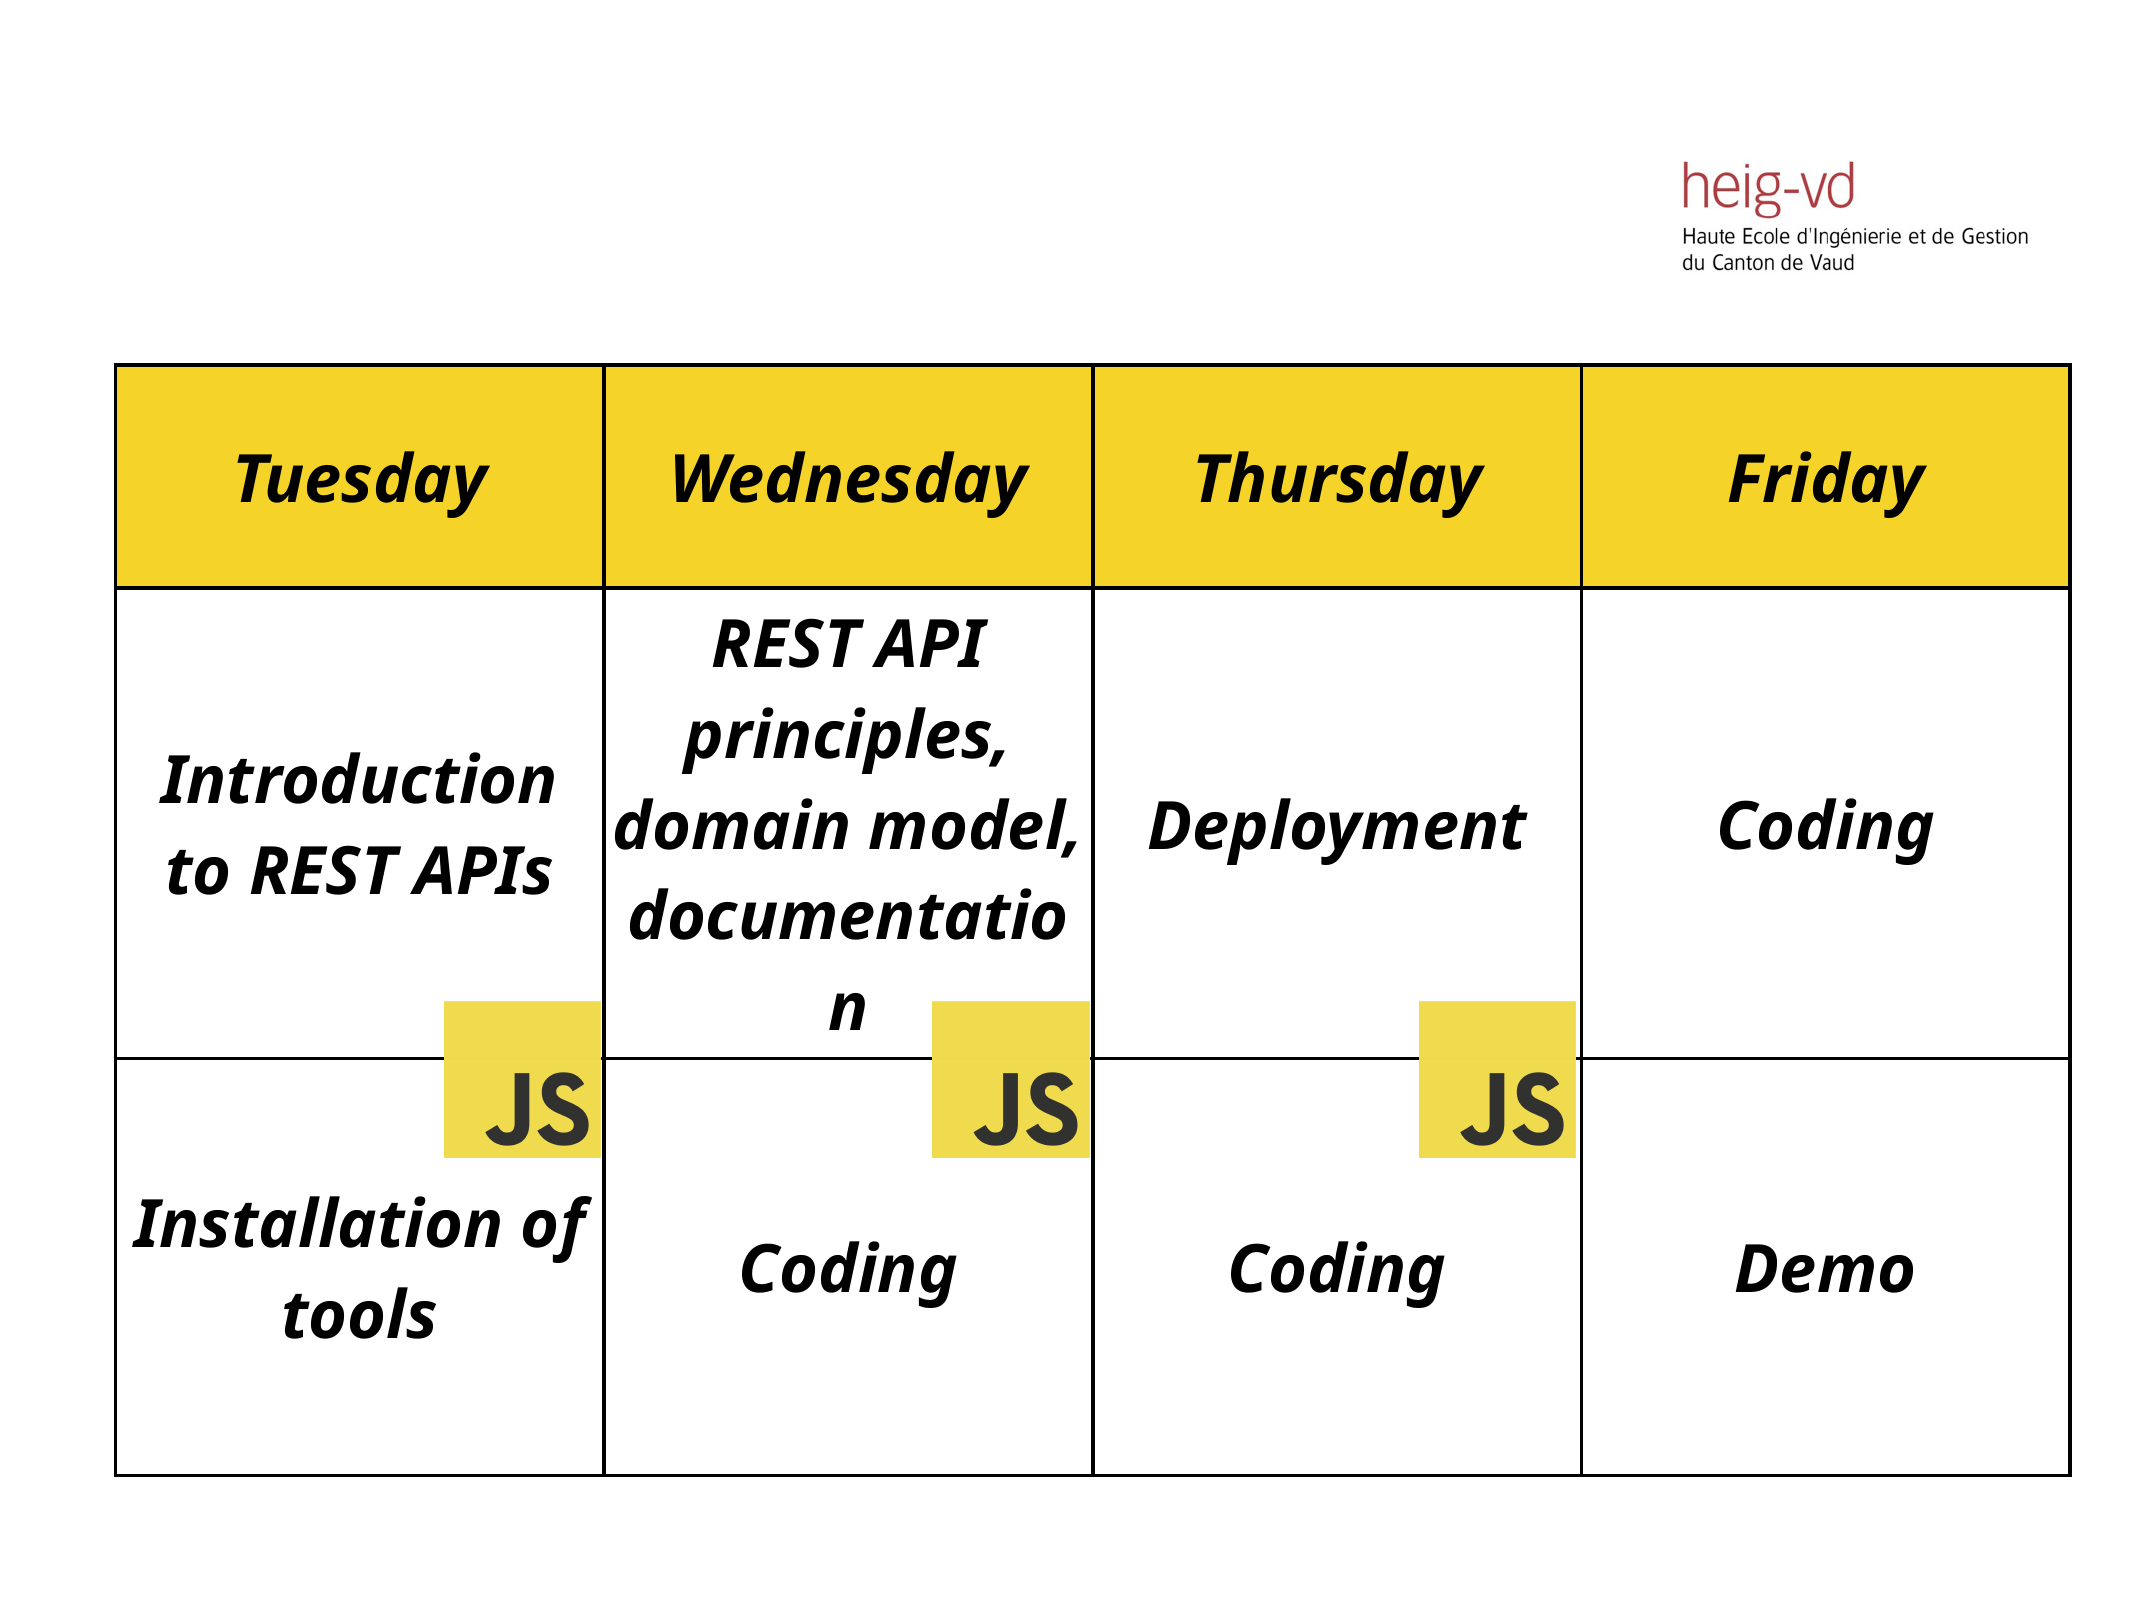

| Tuesday | Wednesday | Thursday | Friday |
| --- | --- | --- | --- |
| Introduction to REST APIs | REST API principles, domain model, documentation | Deployment | Coding |
| Installation of tools | Coding | Coding | Demo |